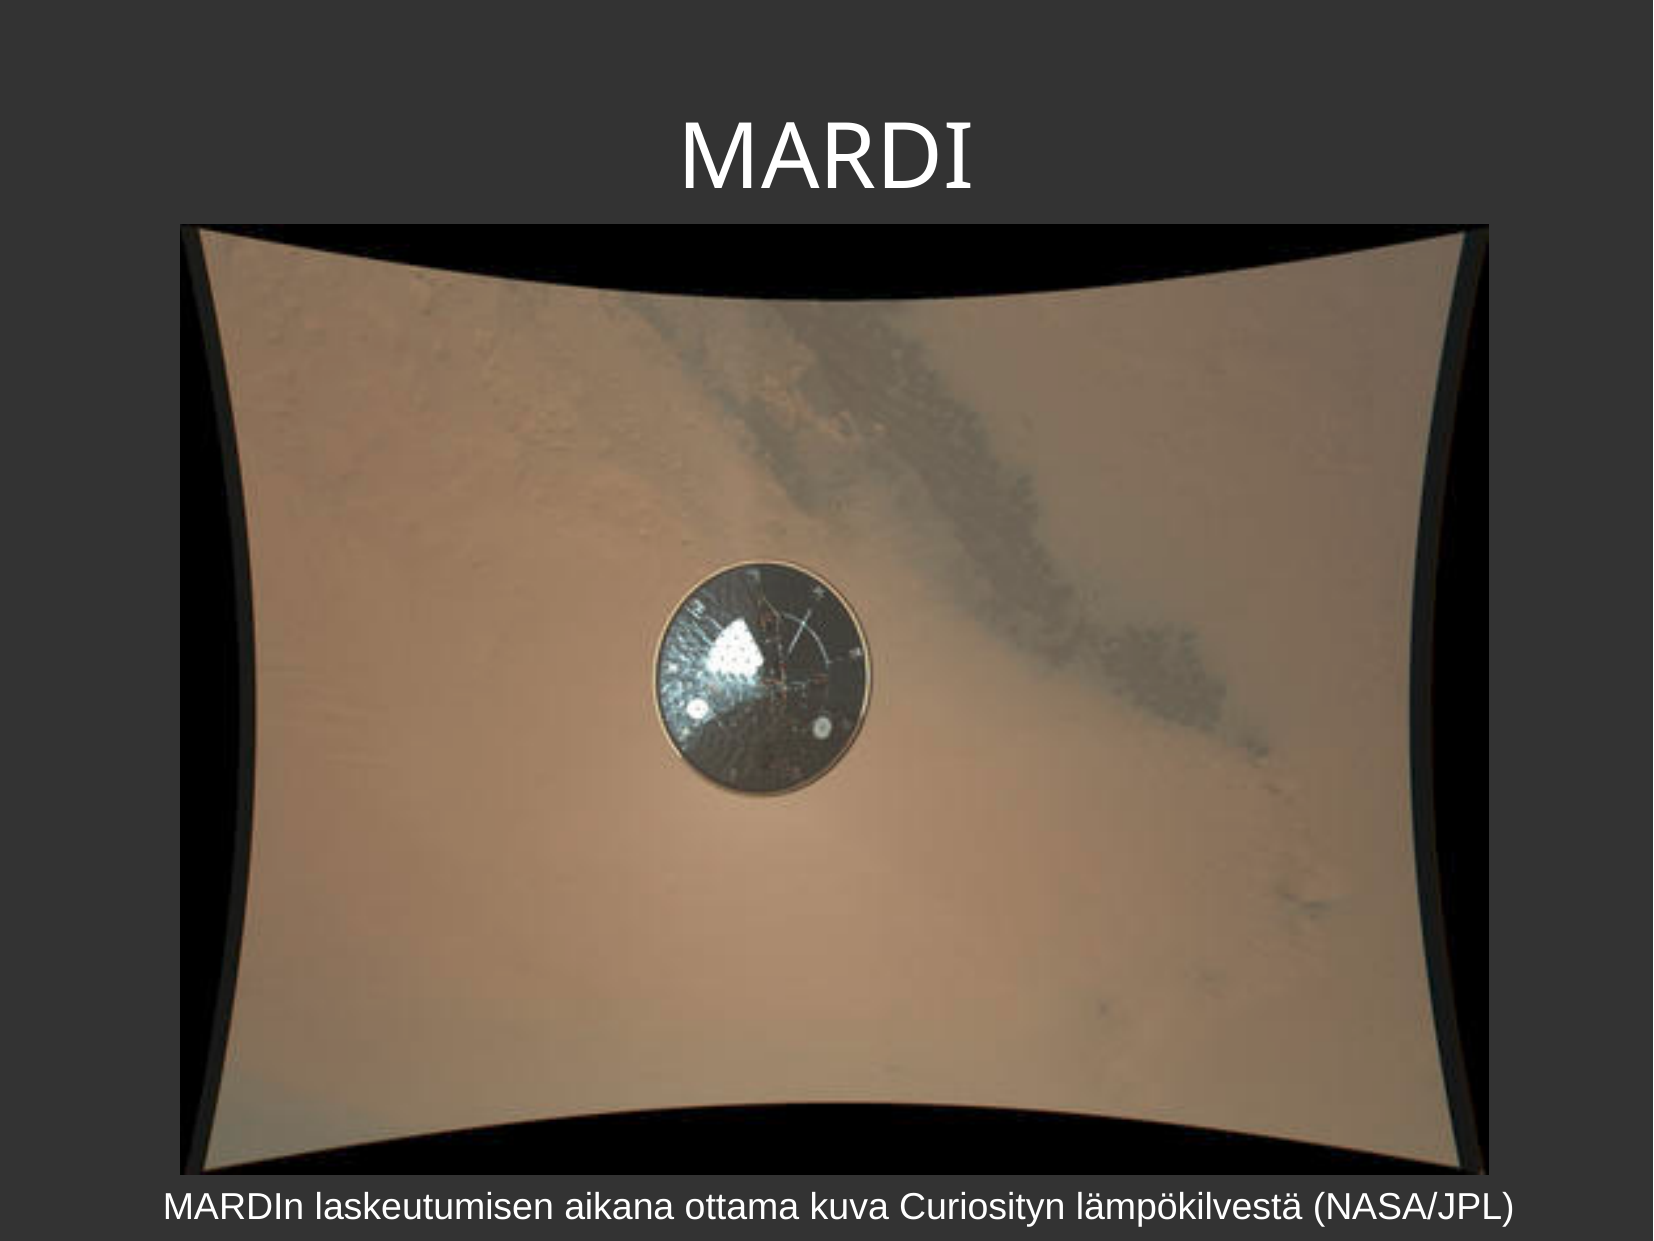

# MARDI
MARDIn laskeutumisen aikana ottama kuva Curiosityn lämpökilvestä (NASA/JPL)